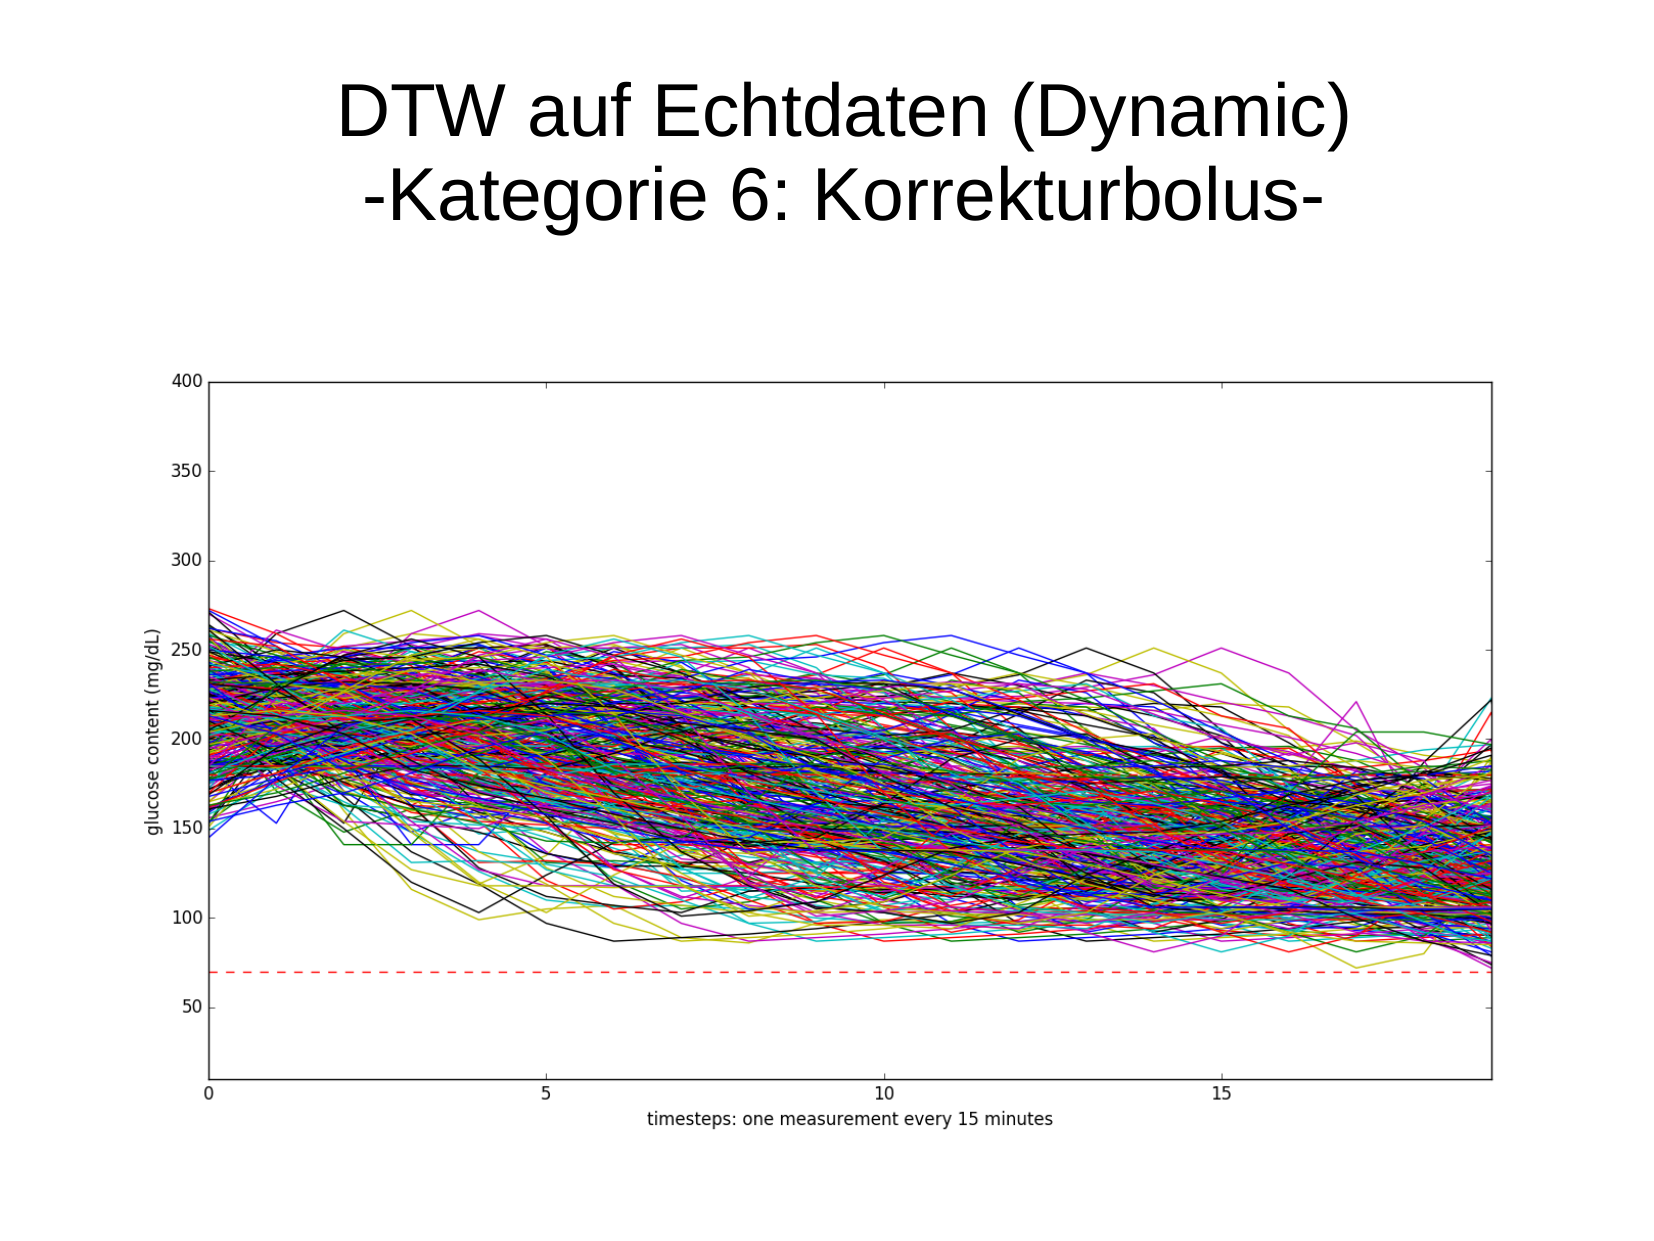

# DTW auf Echtdaten (Dynamic) -Kategorie 6: Korrekturbolus-